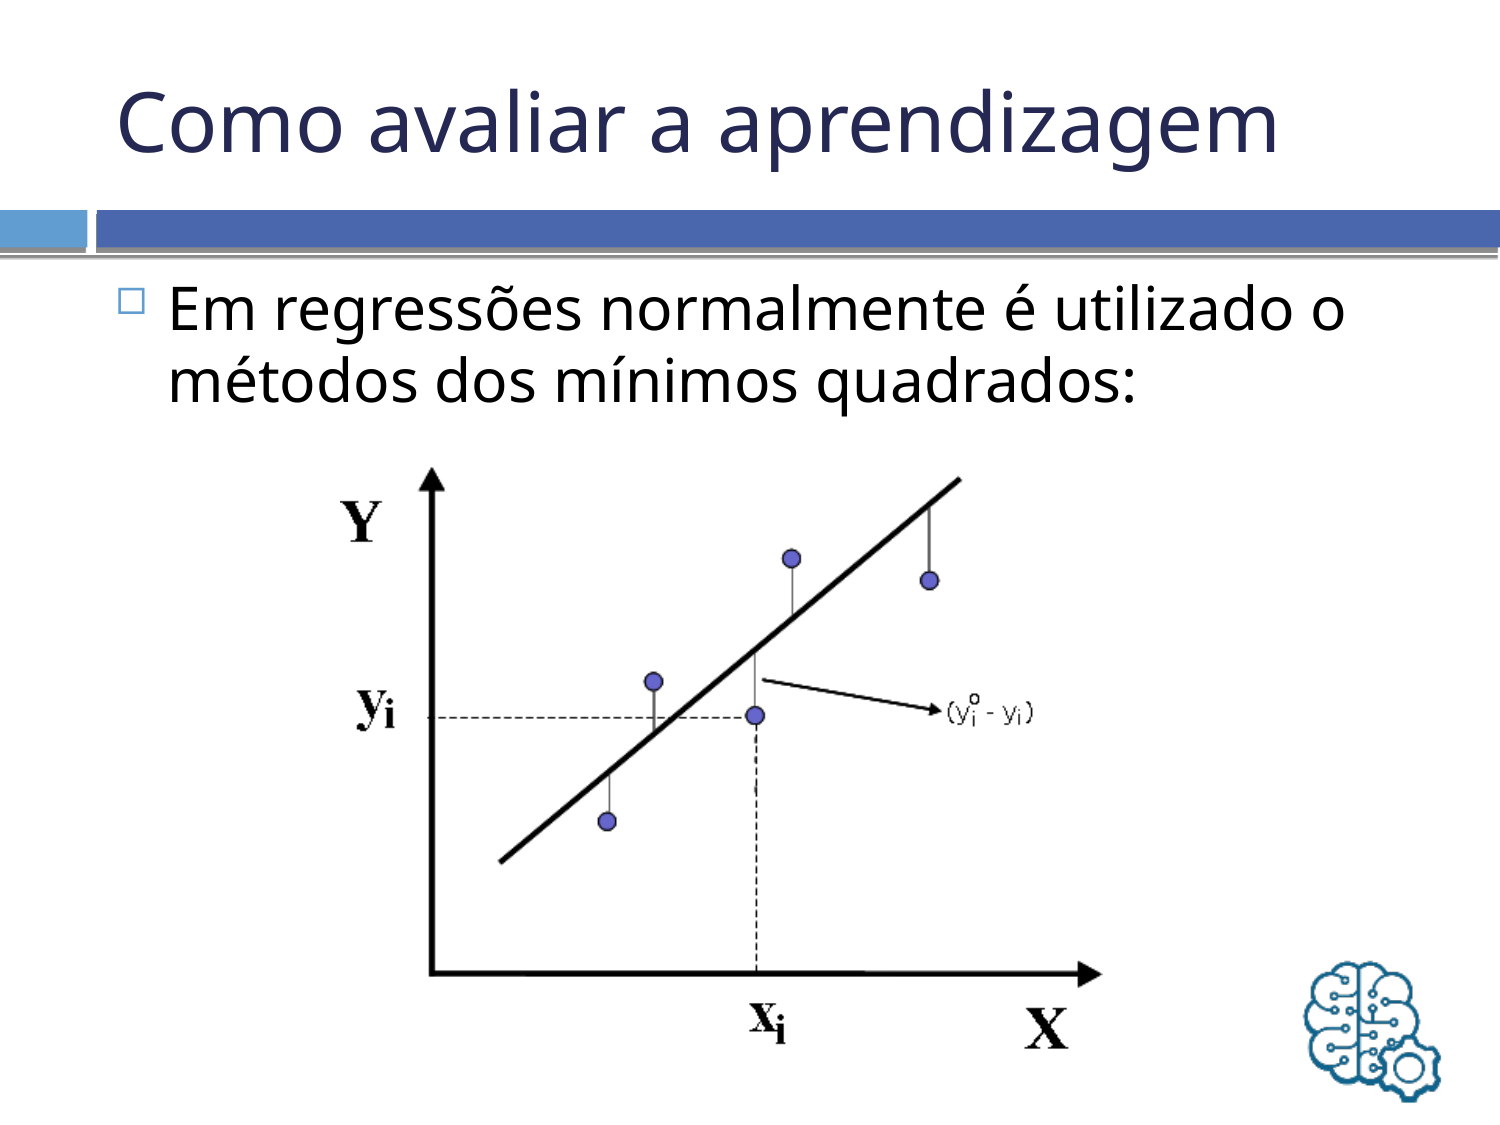

Como avaliar a aprendizagem
# Em regressões normalmente é utilizado o métodos dos mínimos quadrados: